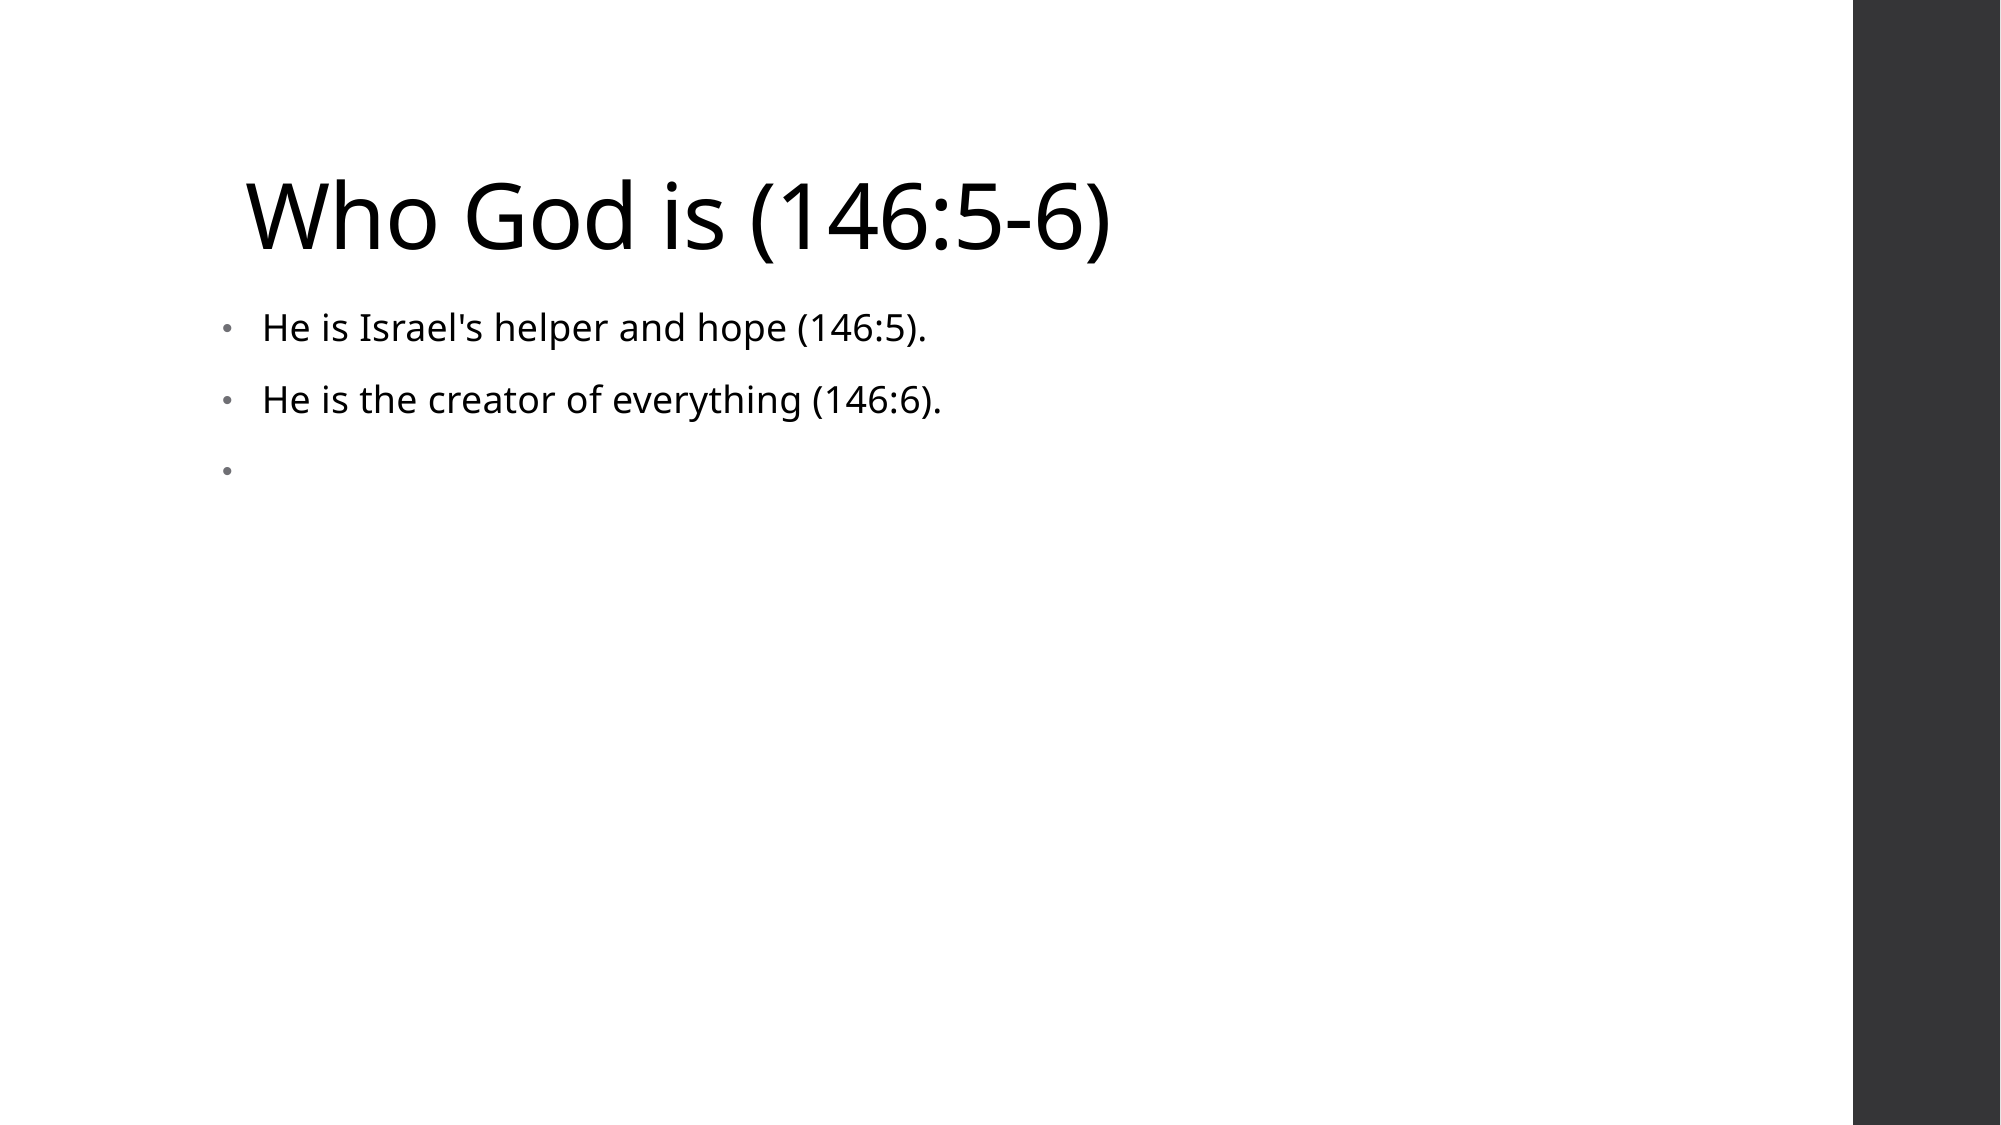

# Who God is (146:5-6)
 He is Israel's helper and hope (146:5).
 He is the creator of everything (146:6).